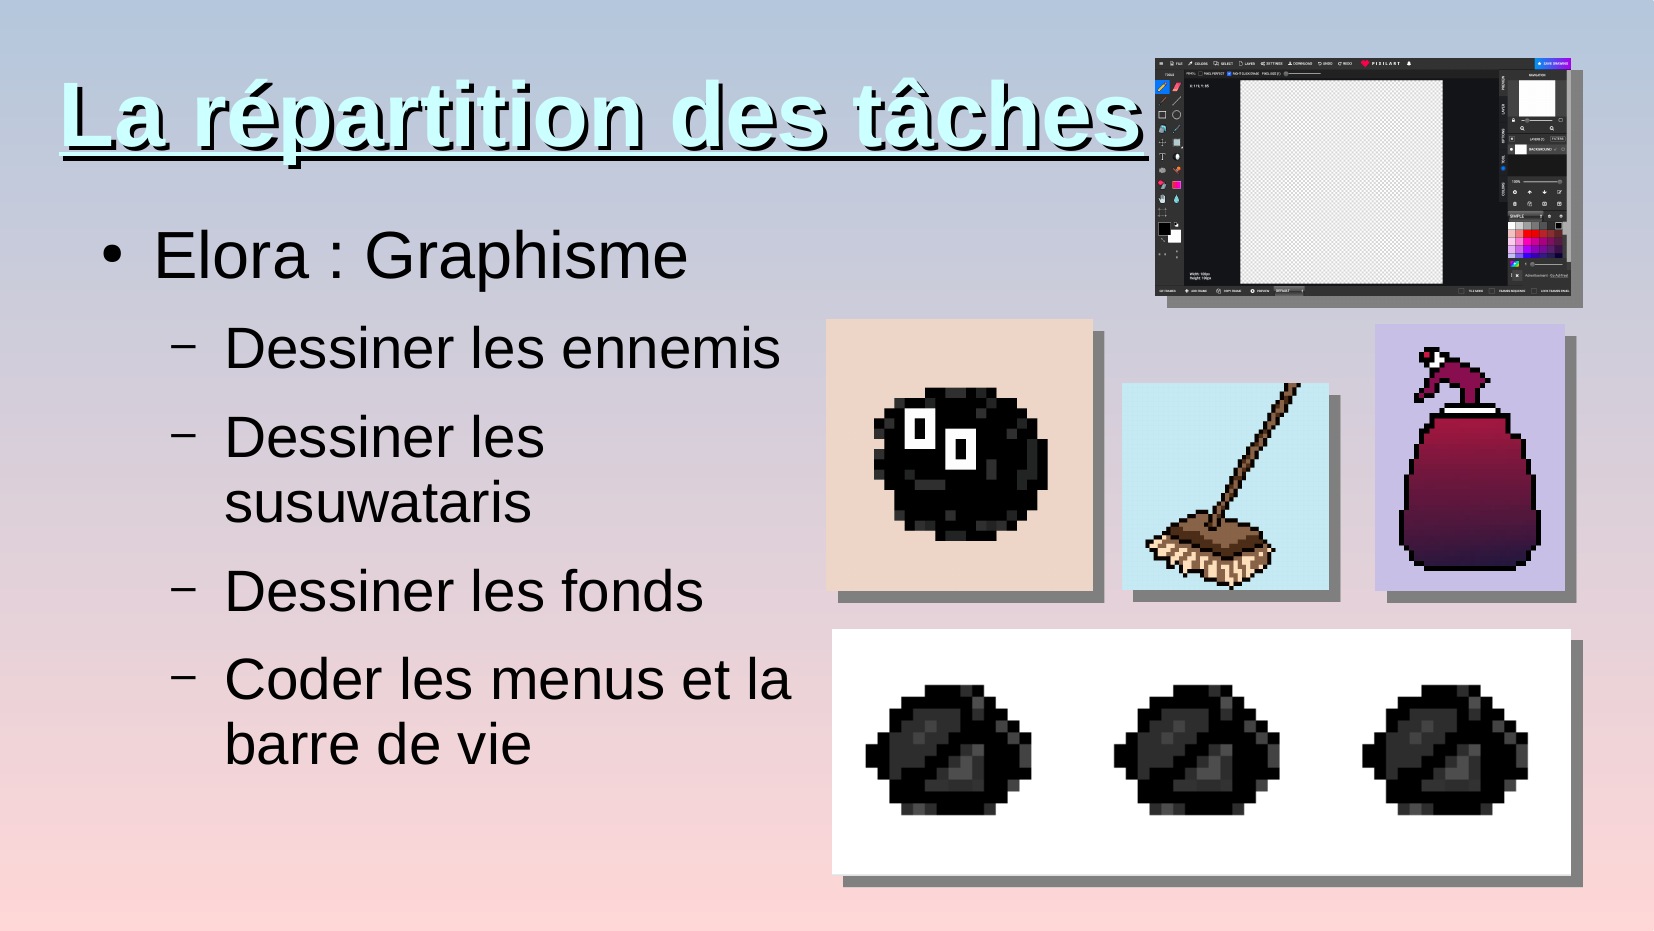

# La répartition des tâches
Elora : Graphisme
Dessiner les ennemis
Dessiner les susuwataris
Dessiner les fonds
Coder les menus et la barre de vie